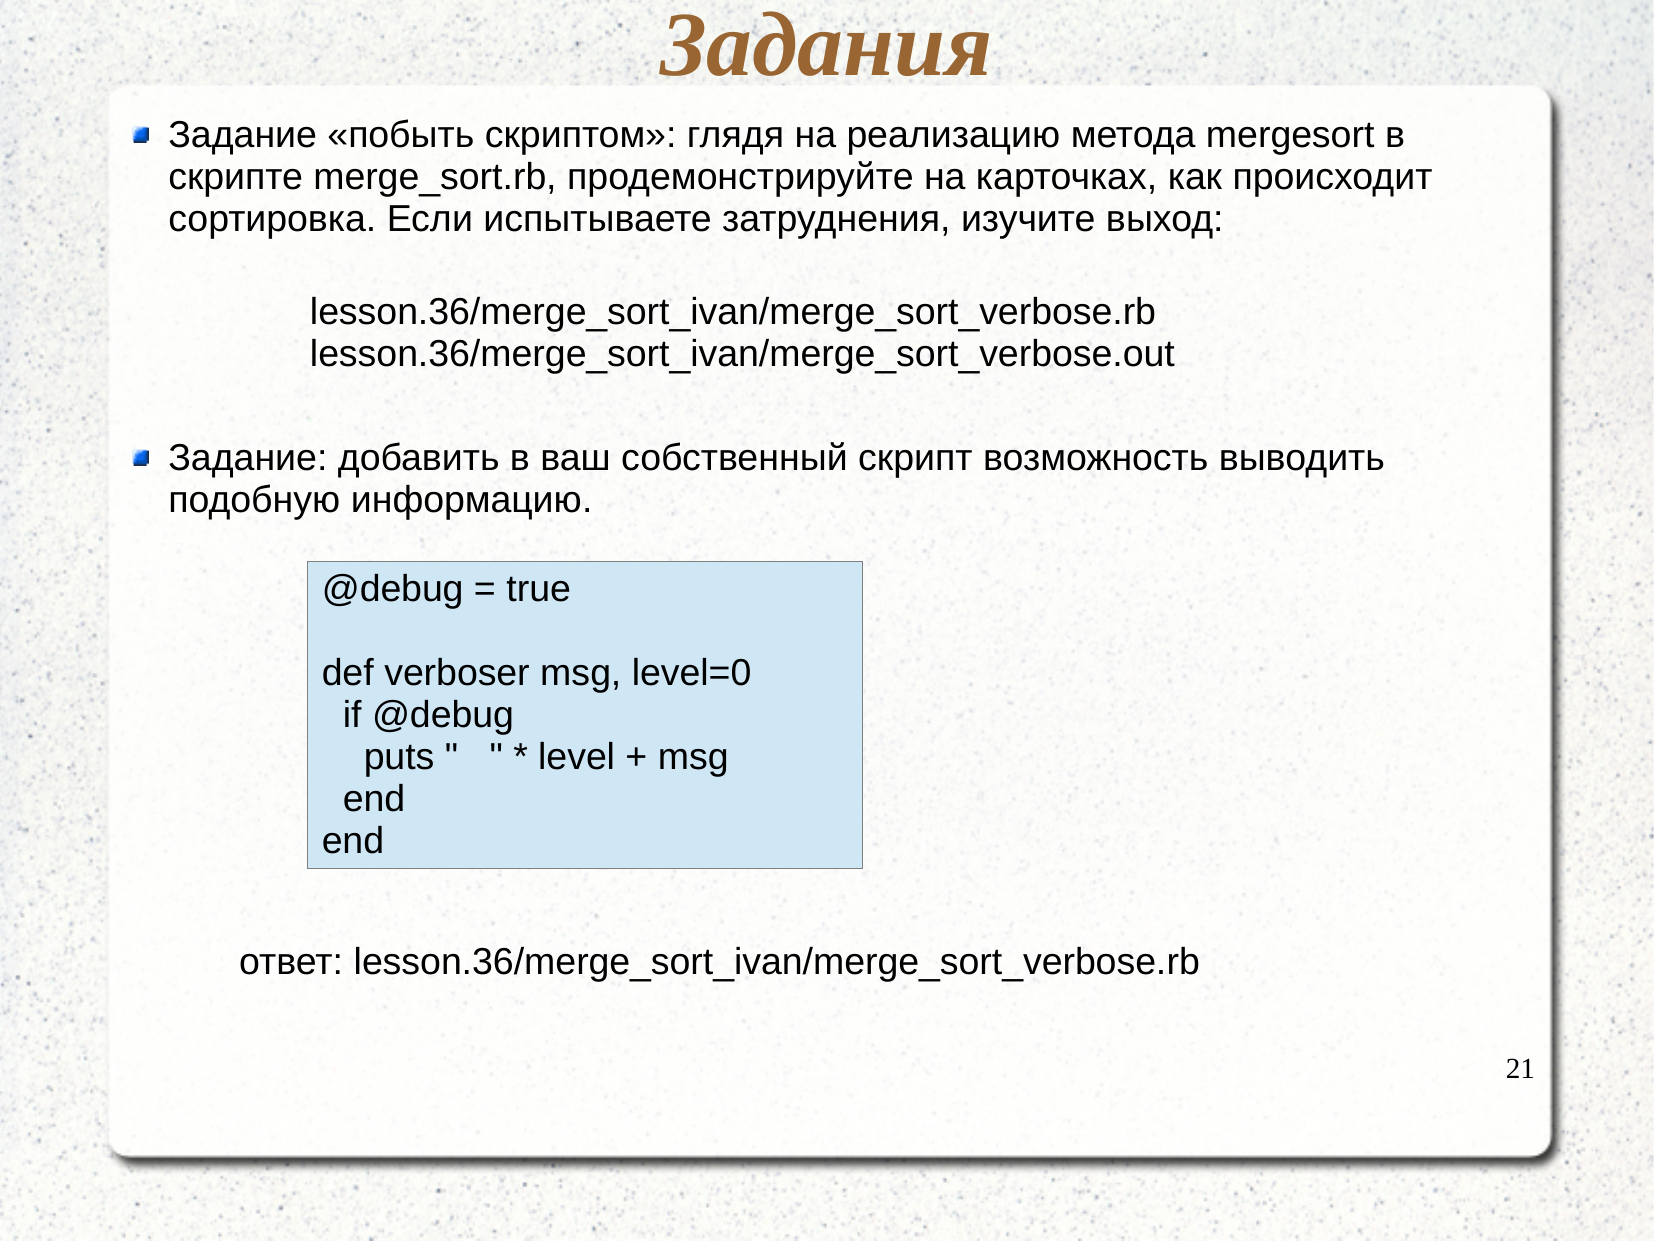

# Задания
Задание «побыть скриптом»: глядя на реализацию метода mergesort в скрипте merge_sort.rb, продемонстрируйте на карточках, как происходит сортировка. Если испытываете затруднения, изучите выход:
lesson.36/merge_sort_ivan/merge_sort_verbose.rb
lesson.36/merge_sort_ivan/merge_sort_verbose.out
Задание: добавить в ваш собственный скрипт возможность выводить подобную информацию.
@debug = true
def verboser msg, level=0
 if @debug
 puts " " * level + msg
 end
end
ответ: lesson.36/merge_sort_ivan/merge_sort_verbose.rb
21